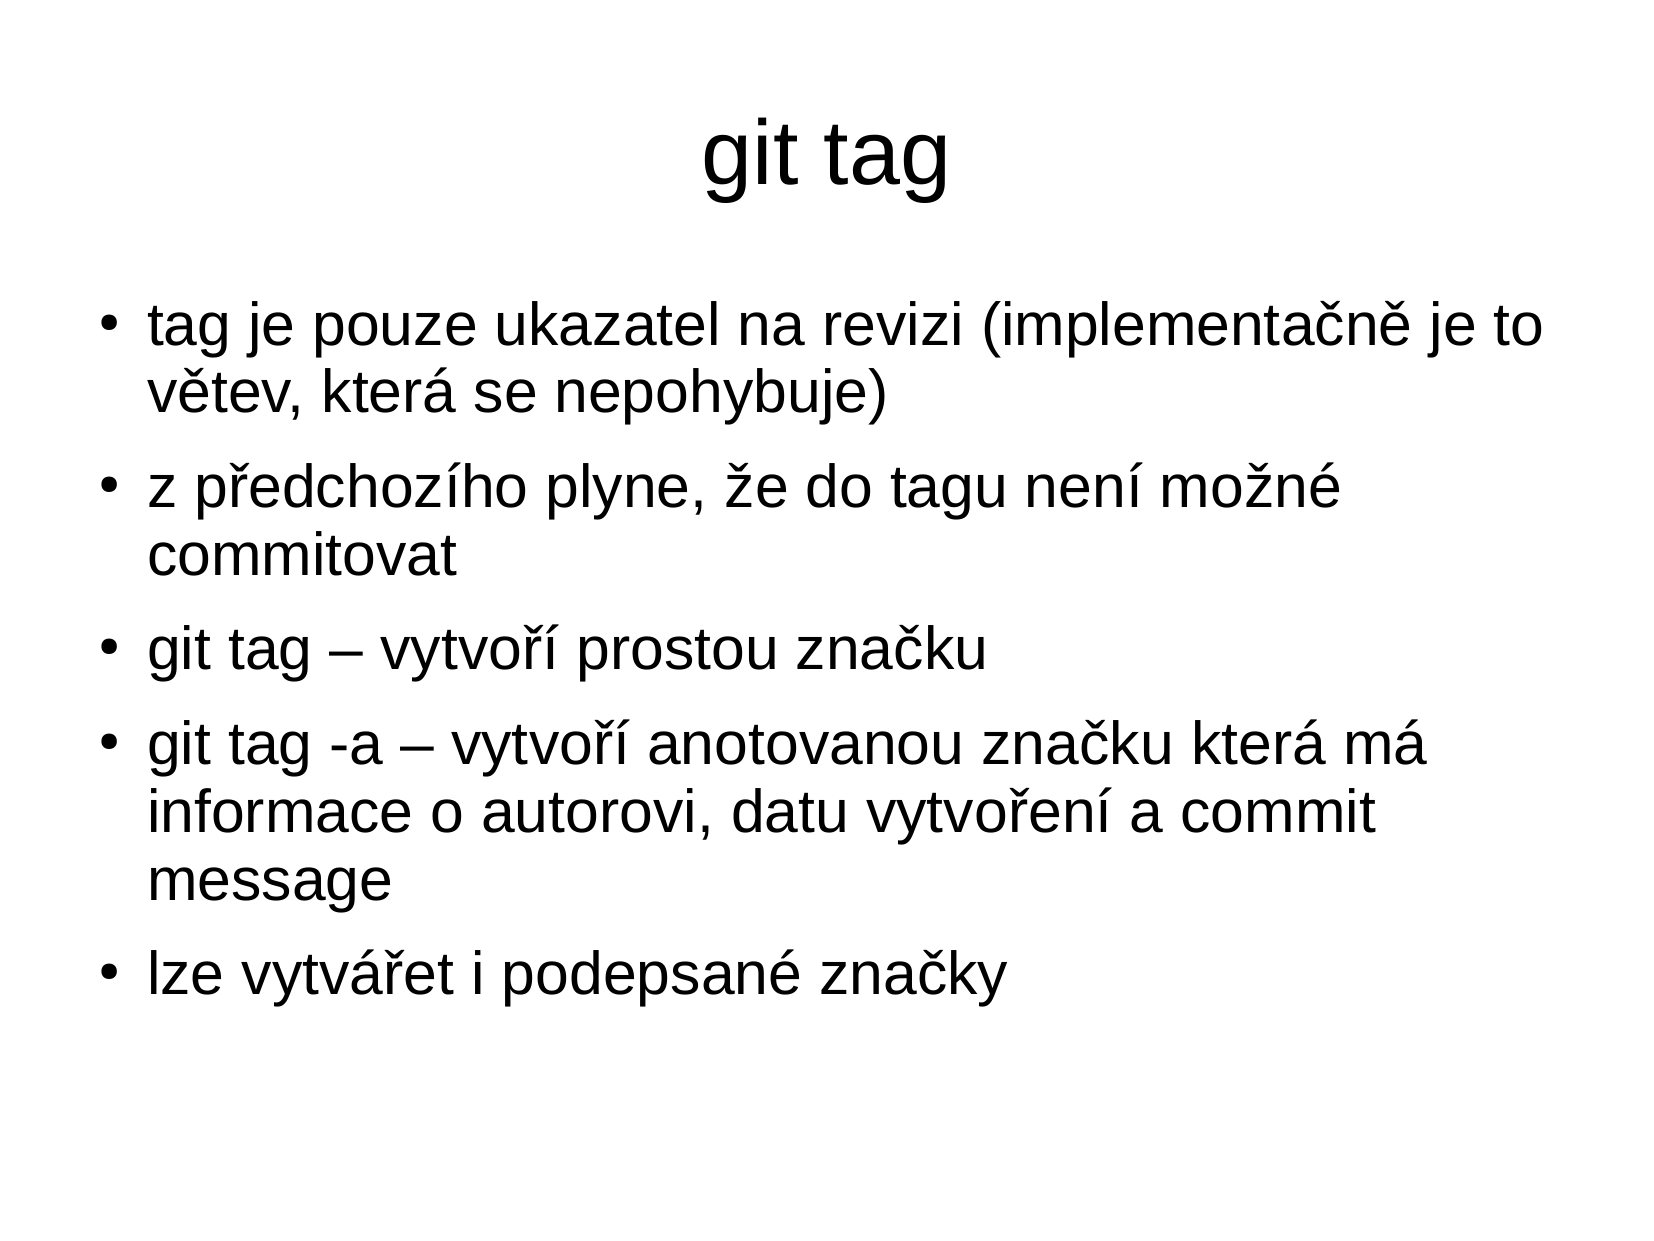

# git tag
tag je pouze ukazatel na revizi (implementačně je to větev, která se nepohybuje)
z předchozího plyne, že do tagu není možné commitovat
git tag – vytvoří prostou značku
git tag -a – vytvoří anotovanou značku která má informace o autorovi, datu vytvoření a commit message
lze vytvářet i podepsané značky